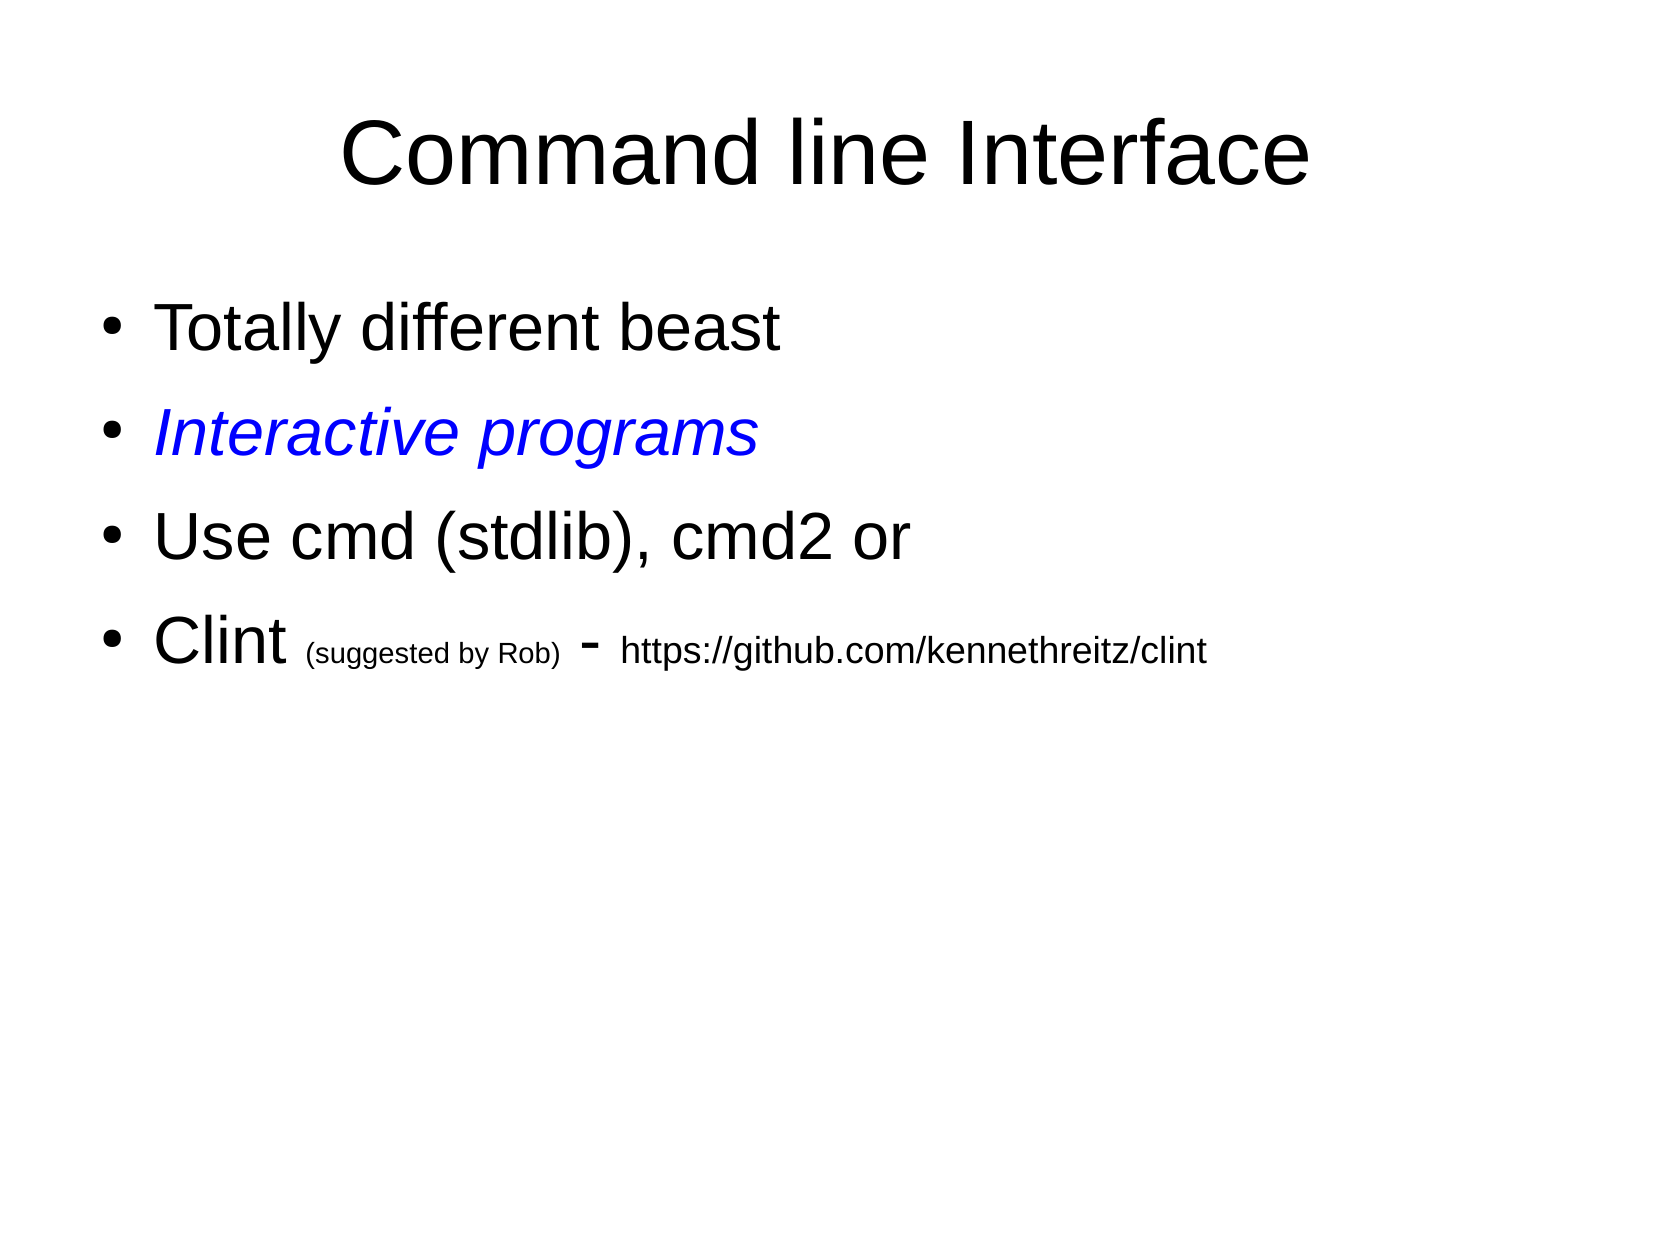

# Command line Interface
Totally different beast
Interactive programs
Use cmd (stdlib), cmd2 or
Clint (suggested by Rob) - https://github.com/kennethreitz/clint